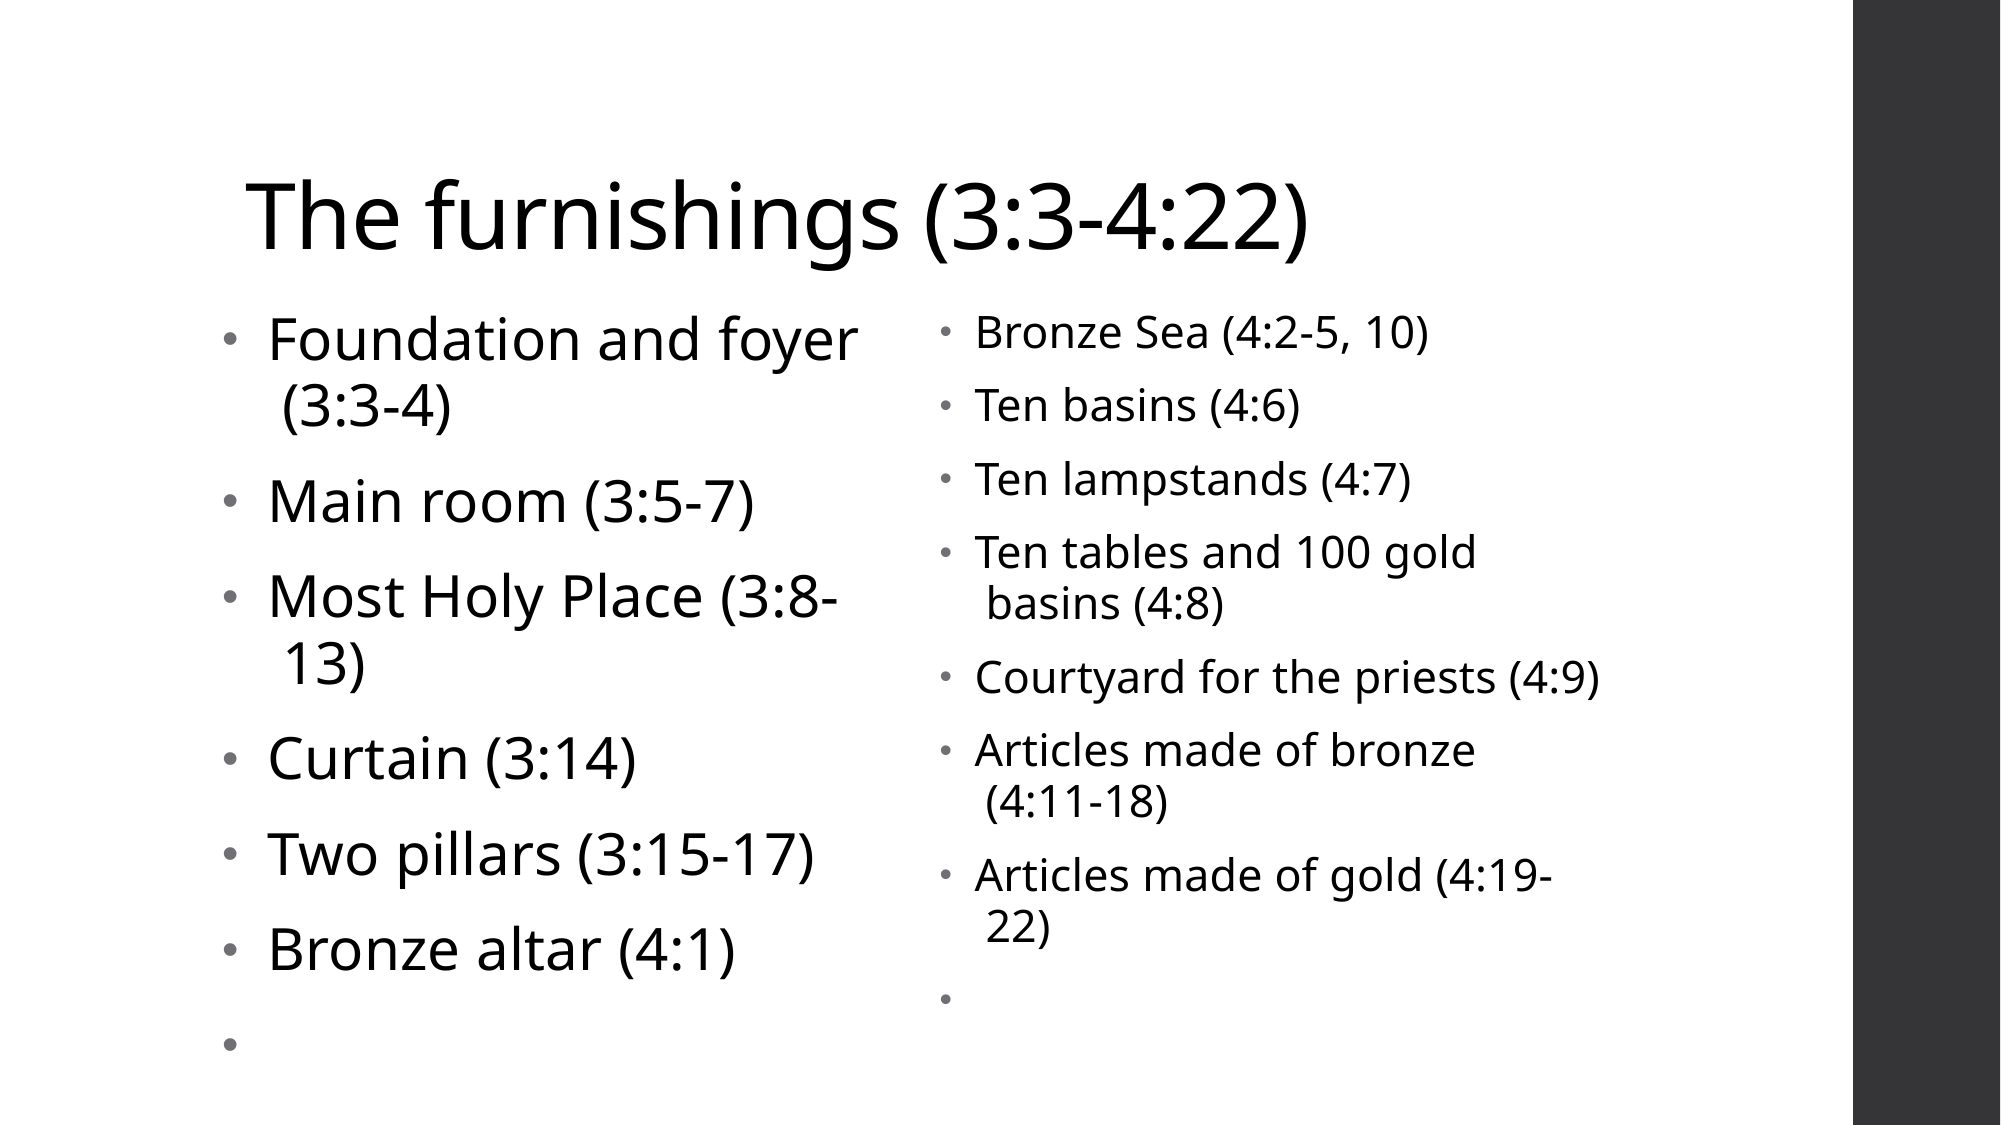

# The furnishings (3:3-4:22)
 Foundation and foyer (3:3-4)
 Main room (3:5-7)
 Most Holy Place (3:8-13)
 Curtain (3:14)
 Two pillars (3:15-17)
 Bronze altar (4:1)
 Bronze Sea (4:2-5, 10)
 Ten basins (4:6)
 Ten lampstands (4:7)
 Ten tables and 100 gold basins (4:8)
 Courtyard for the priests (4:9)
 Articles made of bronze (4:11-18)
 Articles made of gold (4:19-22)